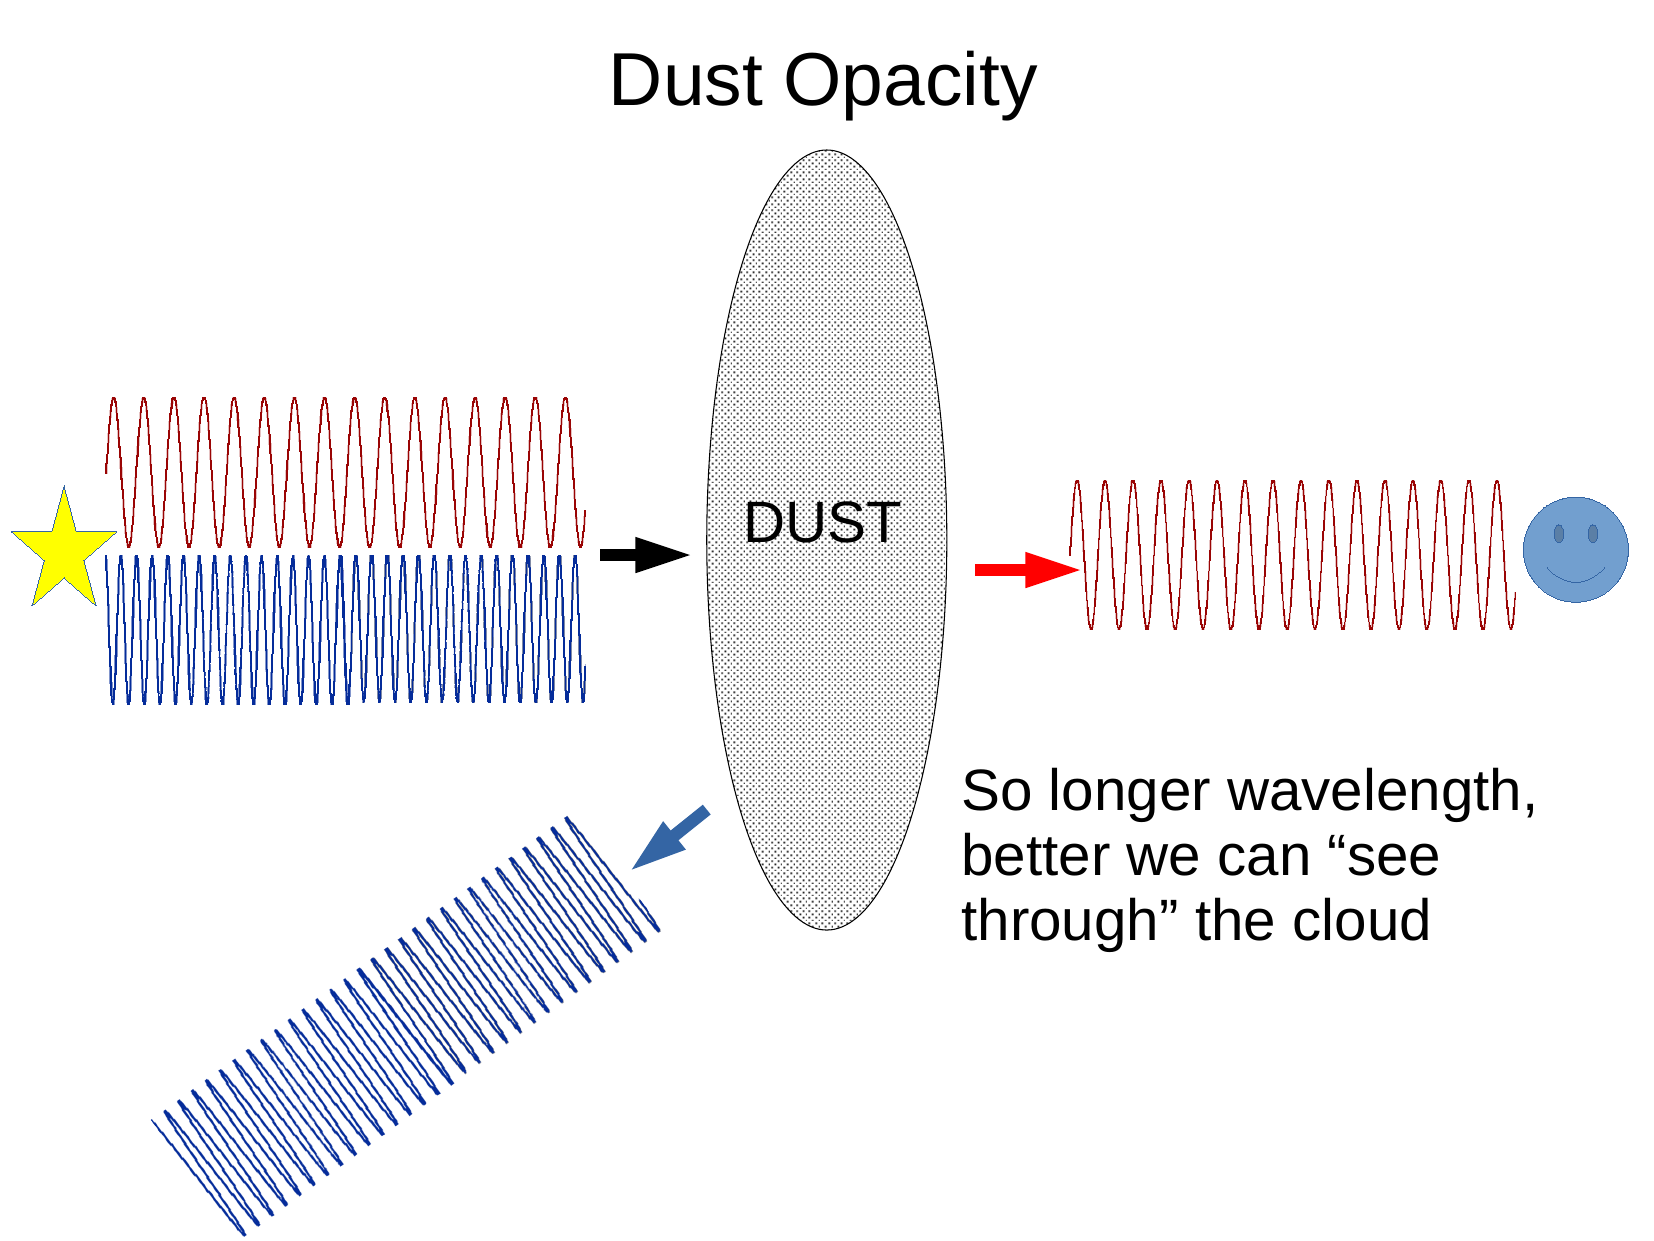

Dust Opacity
DUST
So longer wavelength, better we can “see through” the cloud